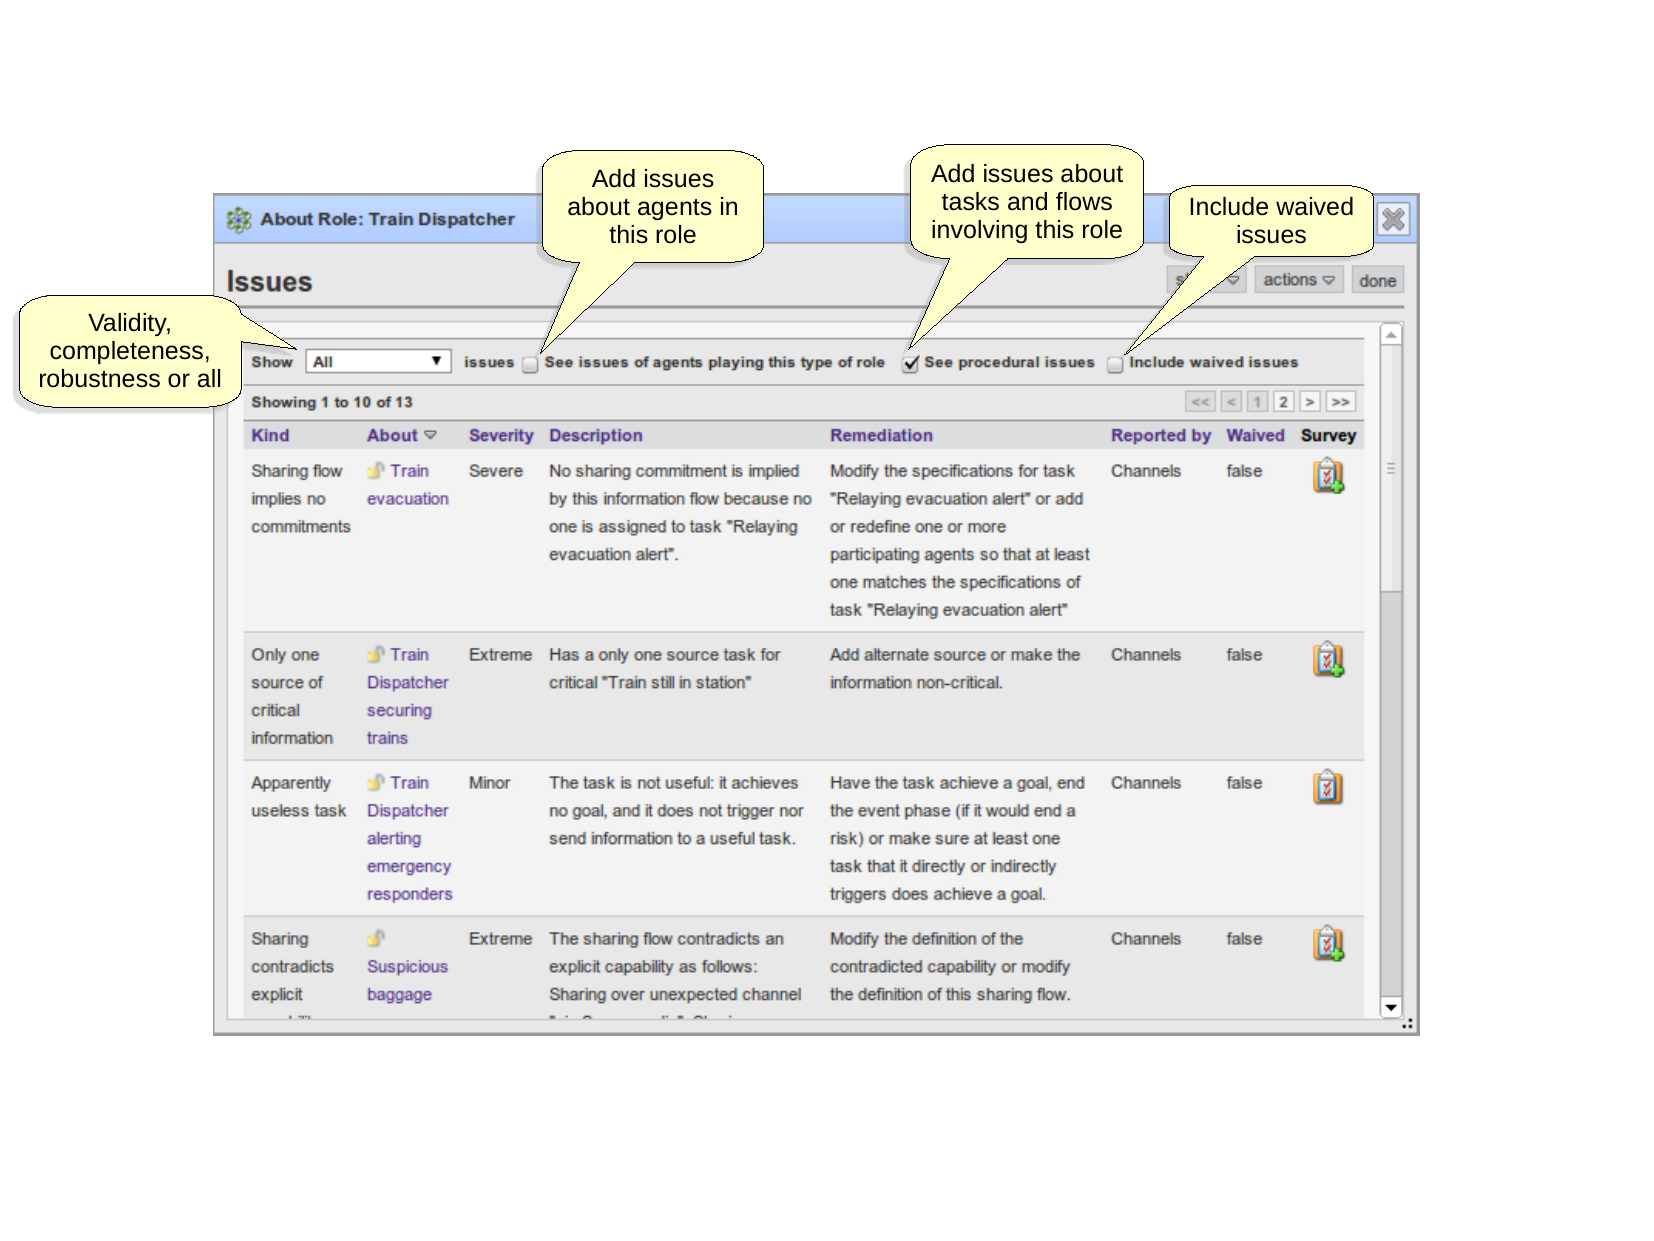

Add issues about tasks and flows involving this role
Add issues about agents in this role
Include waived issues
Validity, completeness, robustness or all